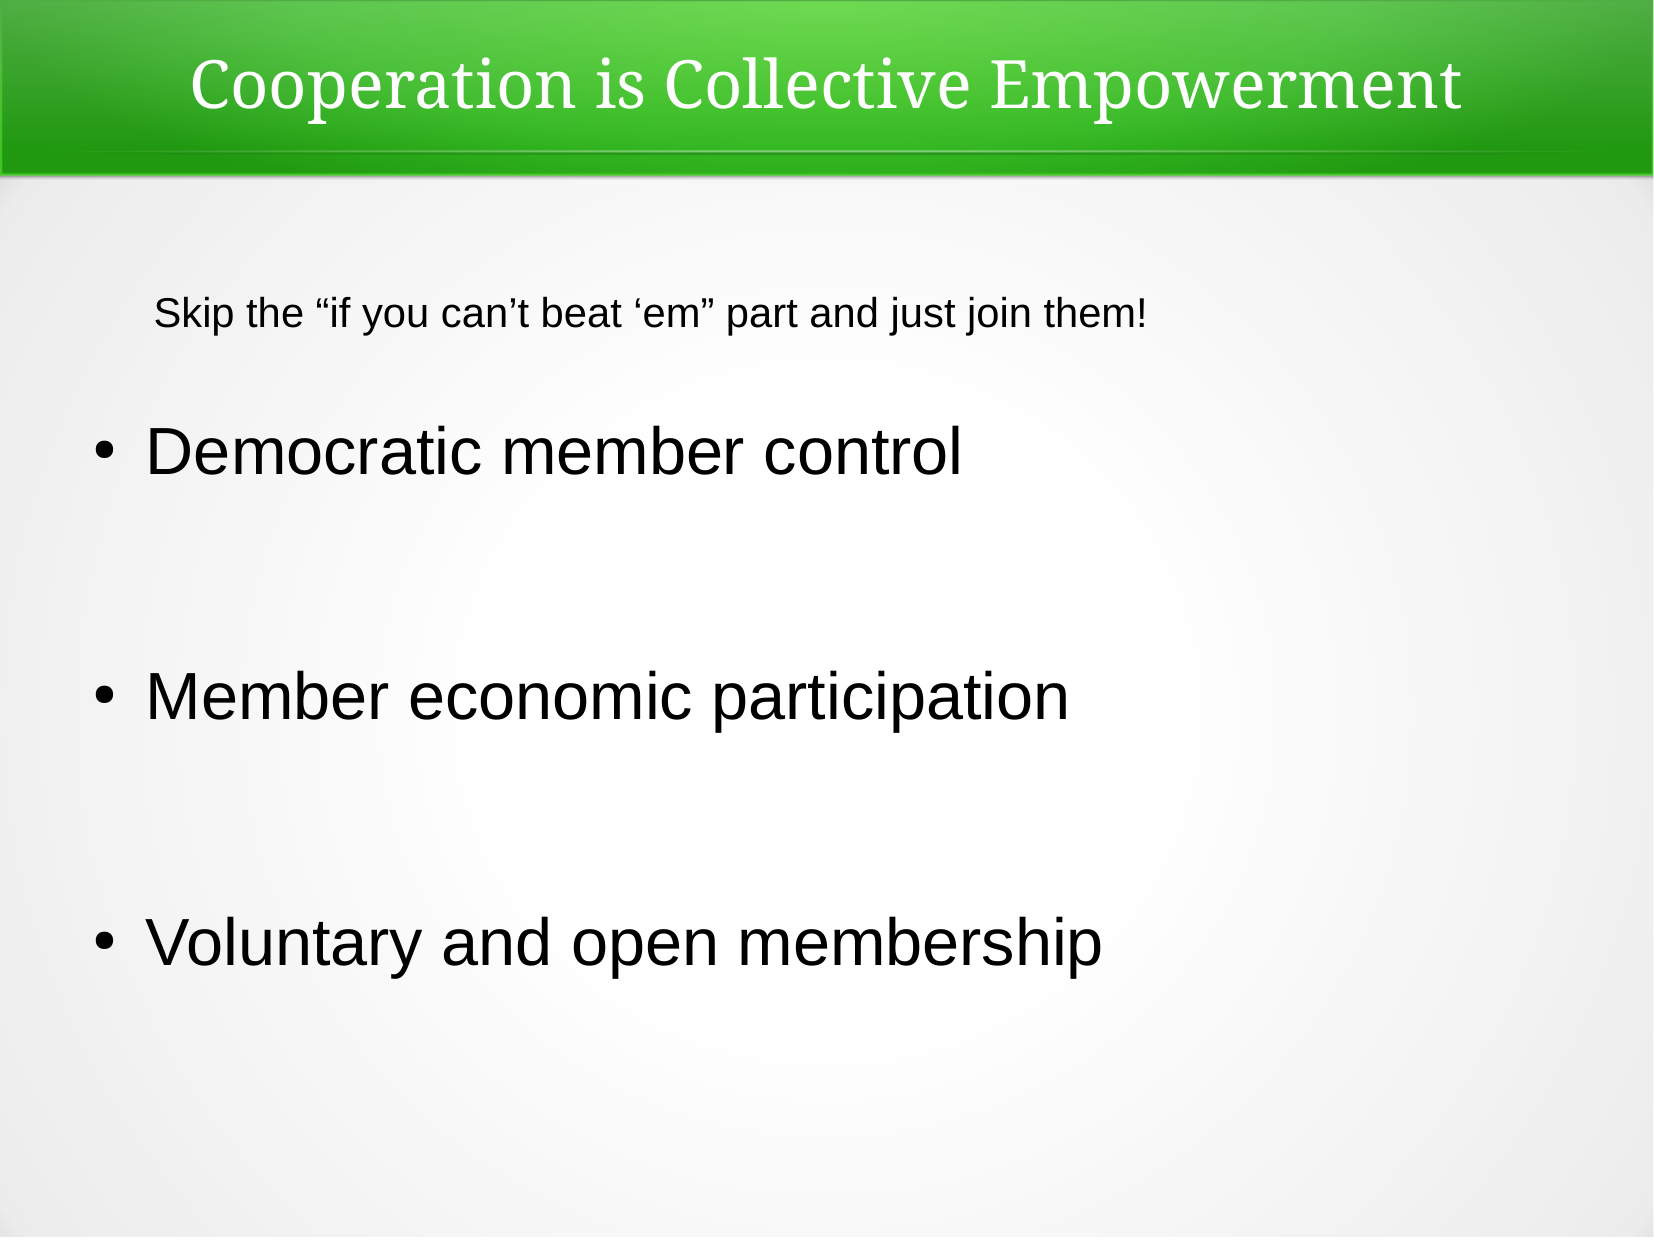

# Cooperation is Collective Empowerment
Skip the “if you can’t beat ‘em” part and just join them!
Democratic member control
Member economic participation
Voluntary and open membership